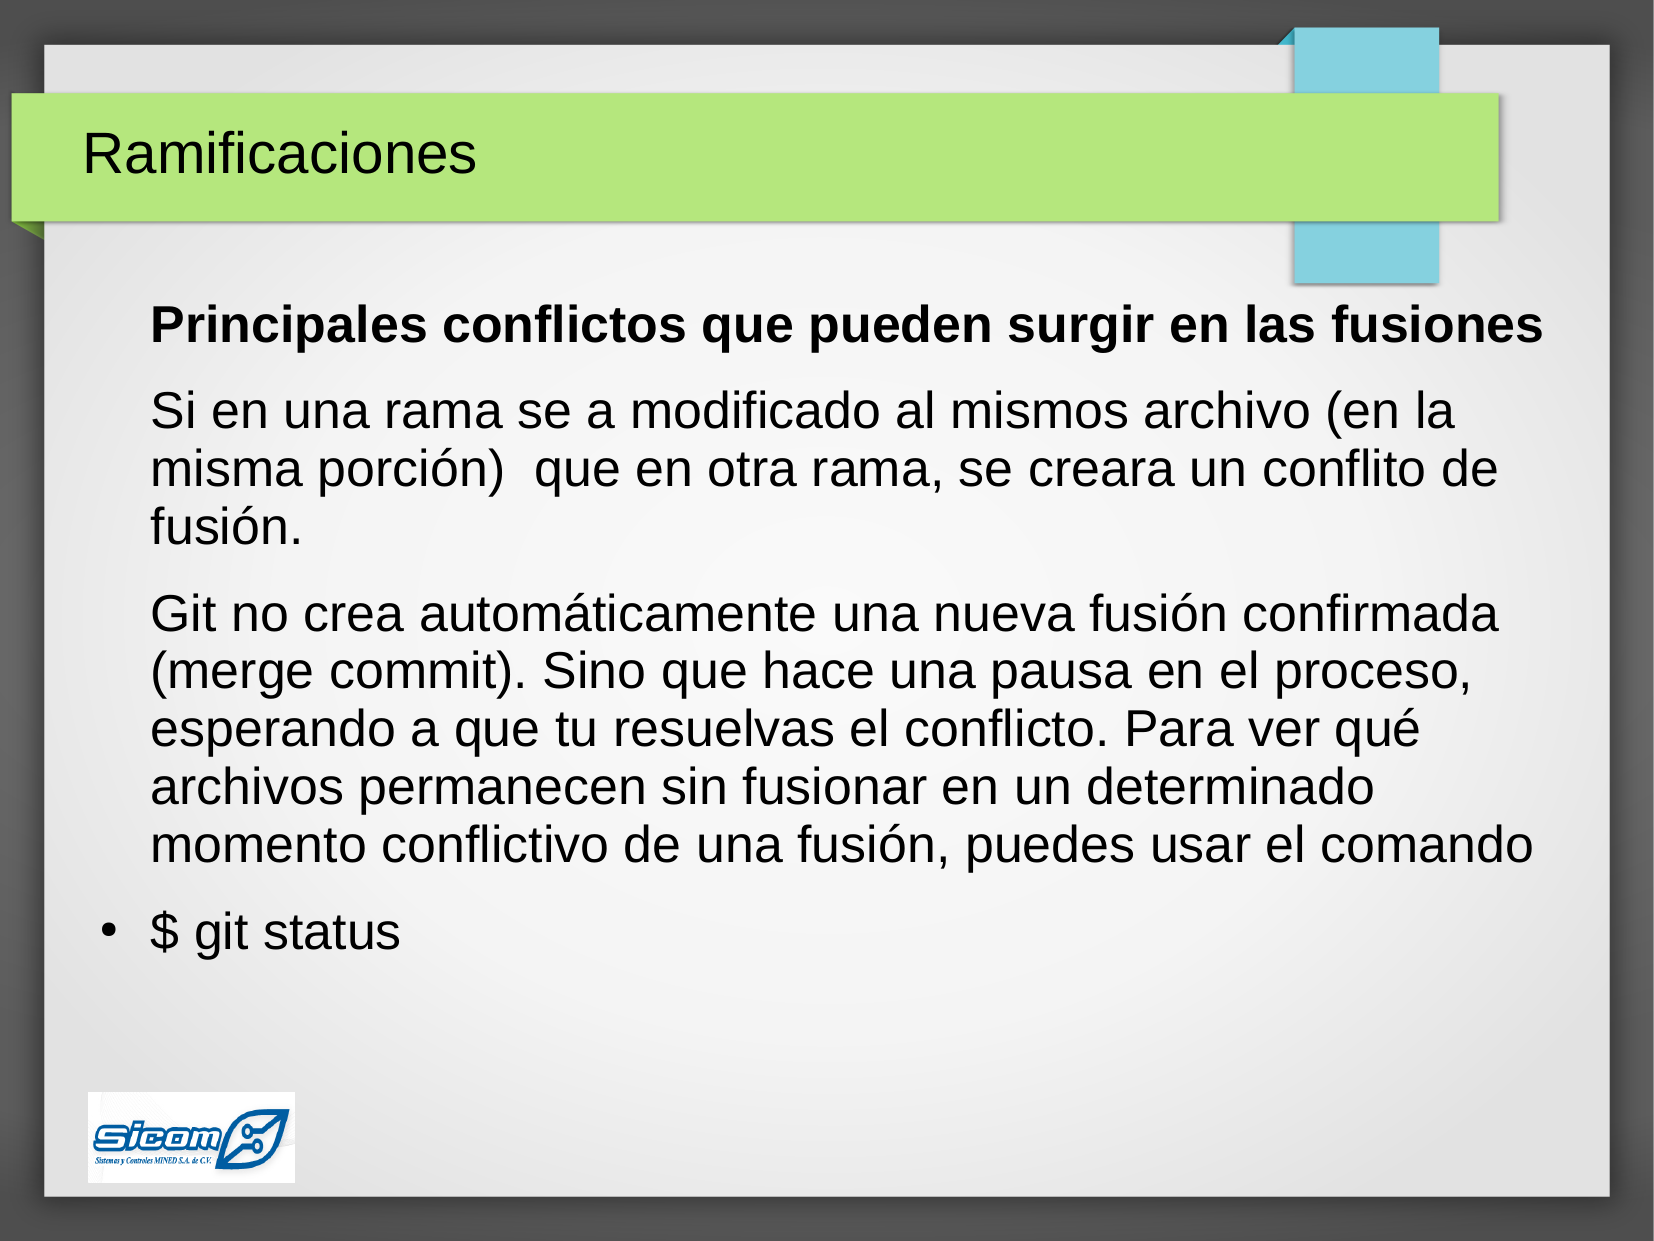

# Ramificaciones
Principales conflictos que pueden surgir en las fusiones
Si en una rama se a modificado al mismos archivo (en la misma porción) que en otra rama, se creara un conflito de fusión.
Git no crea automáticamente una nueva fusión confirmada (merge commit). Sino que hace una pausa en el proceso, esperando a que tu resuelvas el conflicto. Para ver qué archivos permanecen sin fusionar en un determinado momento conflictivo de una fusión, puedes usar el comando
$ git status